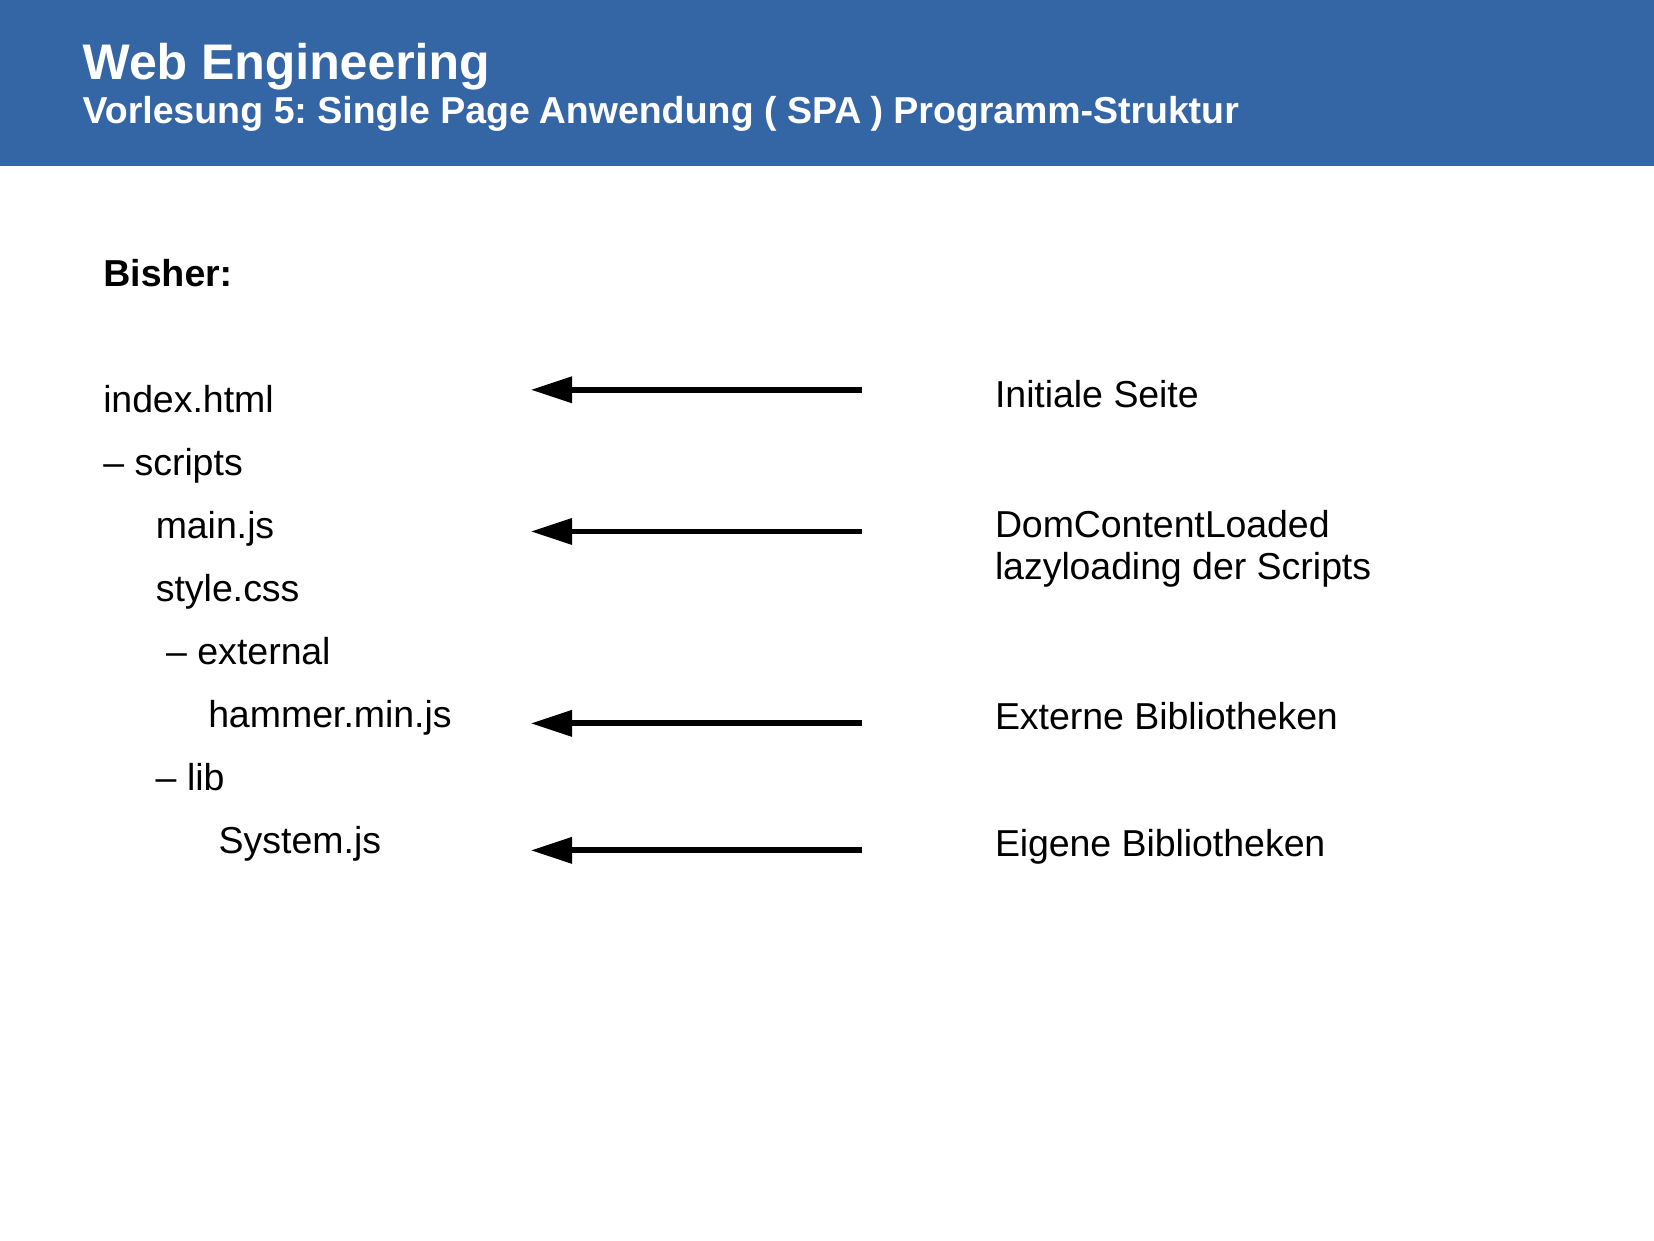

# Web Engineering Vorlesung 5: Single Page Anwendung ( SPA ) Programm-Struktur
Bisher:
index.html
– scripts
 main.js
 style.css
 – external
 hammer.min.js
 – lib
 System.js
Initiale Seite
DomContentLoaded
lazyloading der Scripts
Externe Bibliotheken
Eigene Bibliotheken